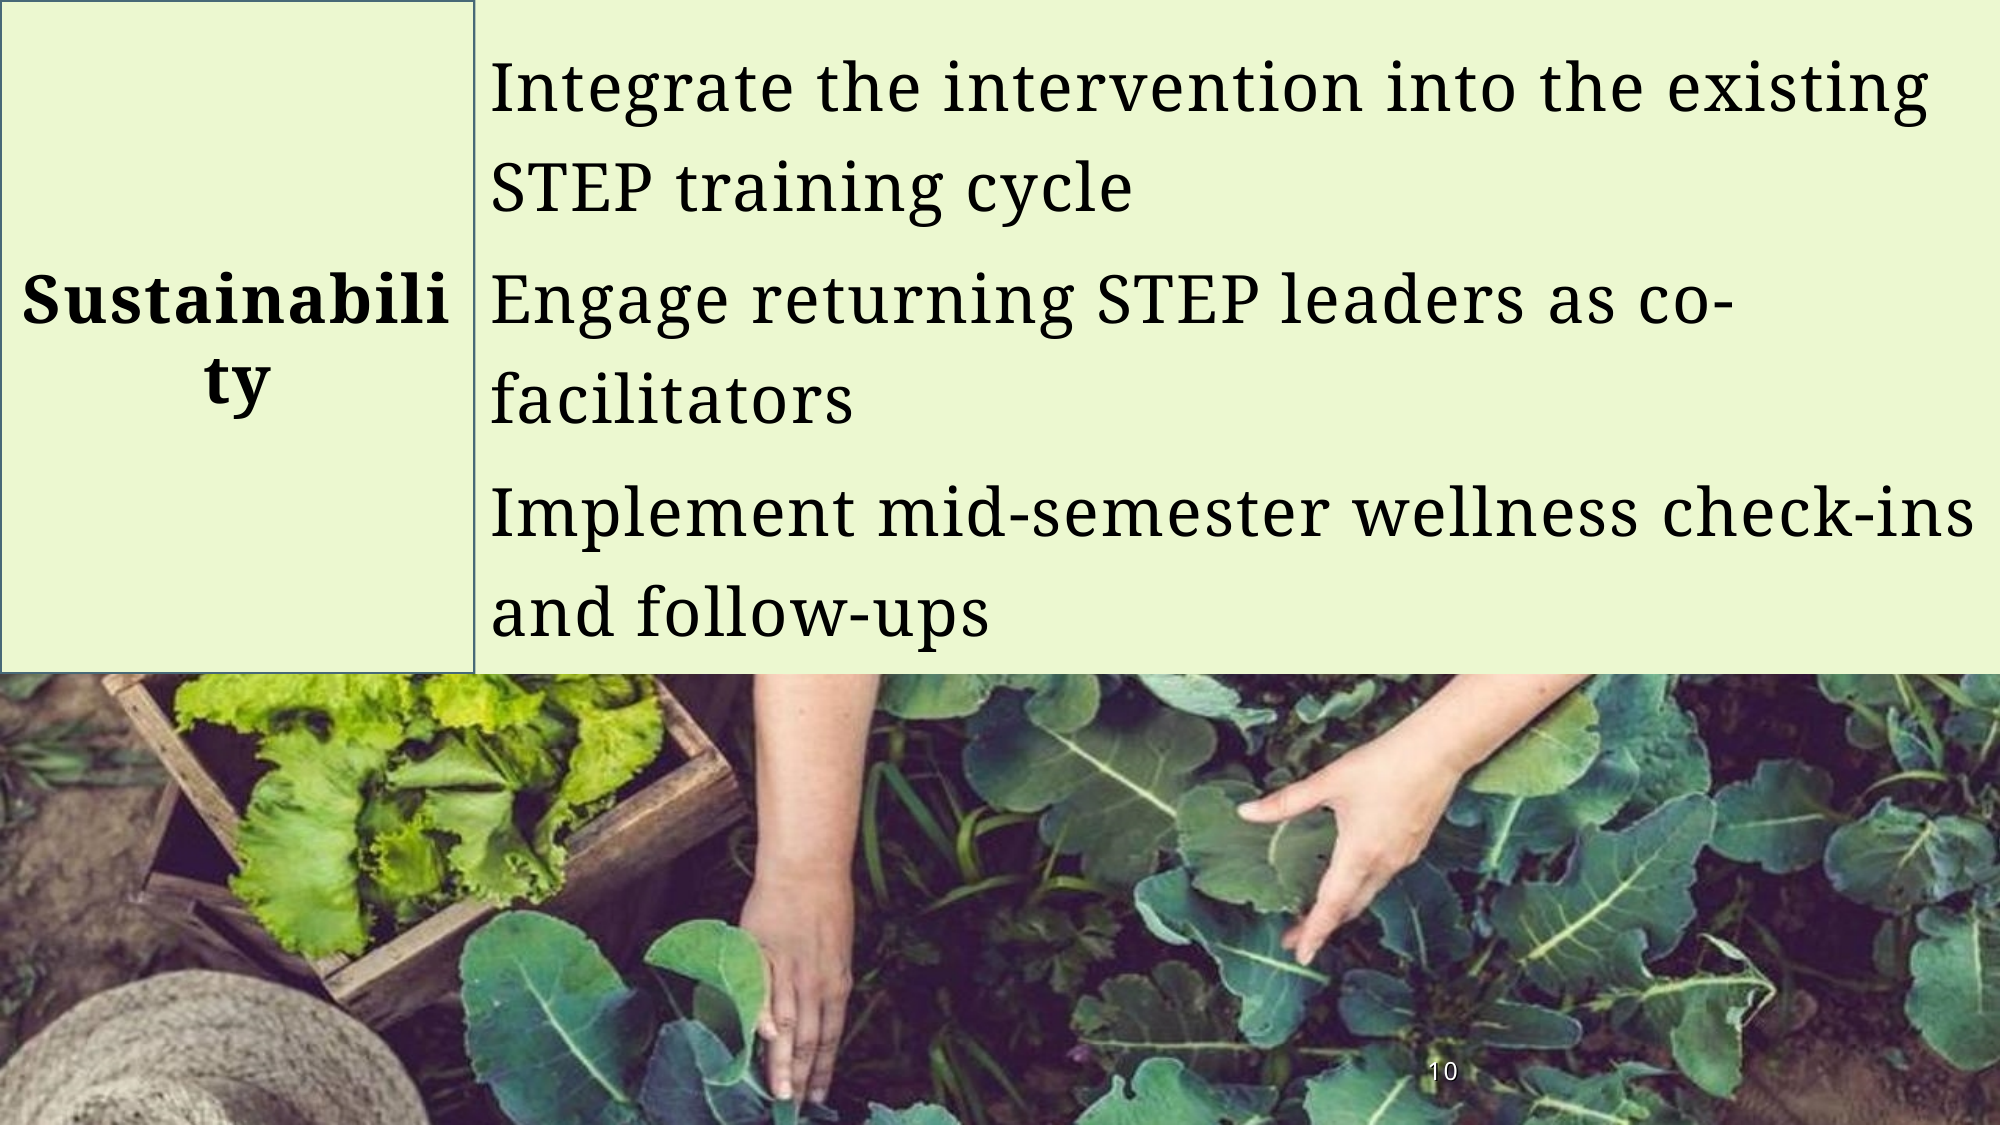

# Sustainability
Integrate the intervention into the existing STEP training cycle
Engage returning STEP leaders as co-facilitators
Implement mid-semester wellness check-ins and follow-ups